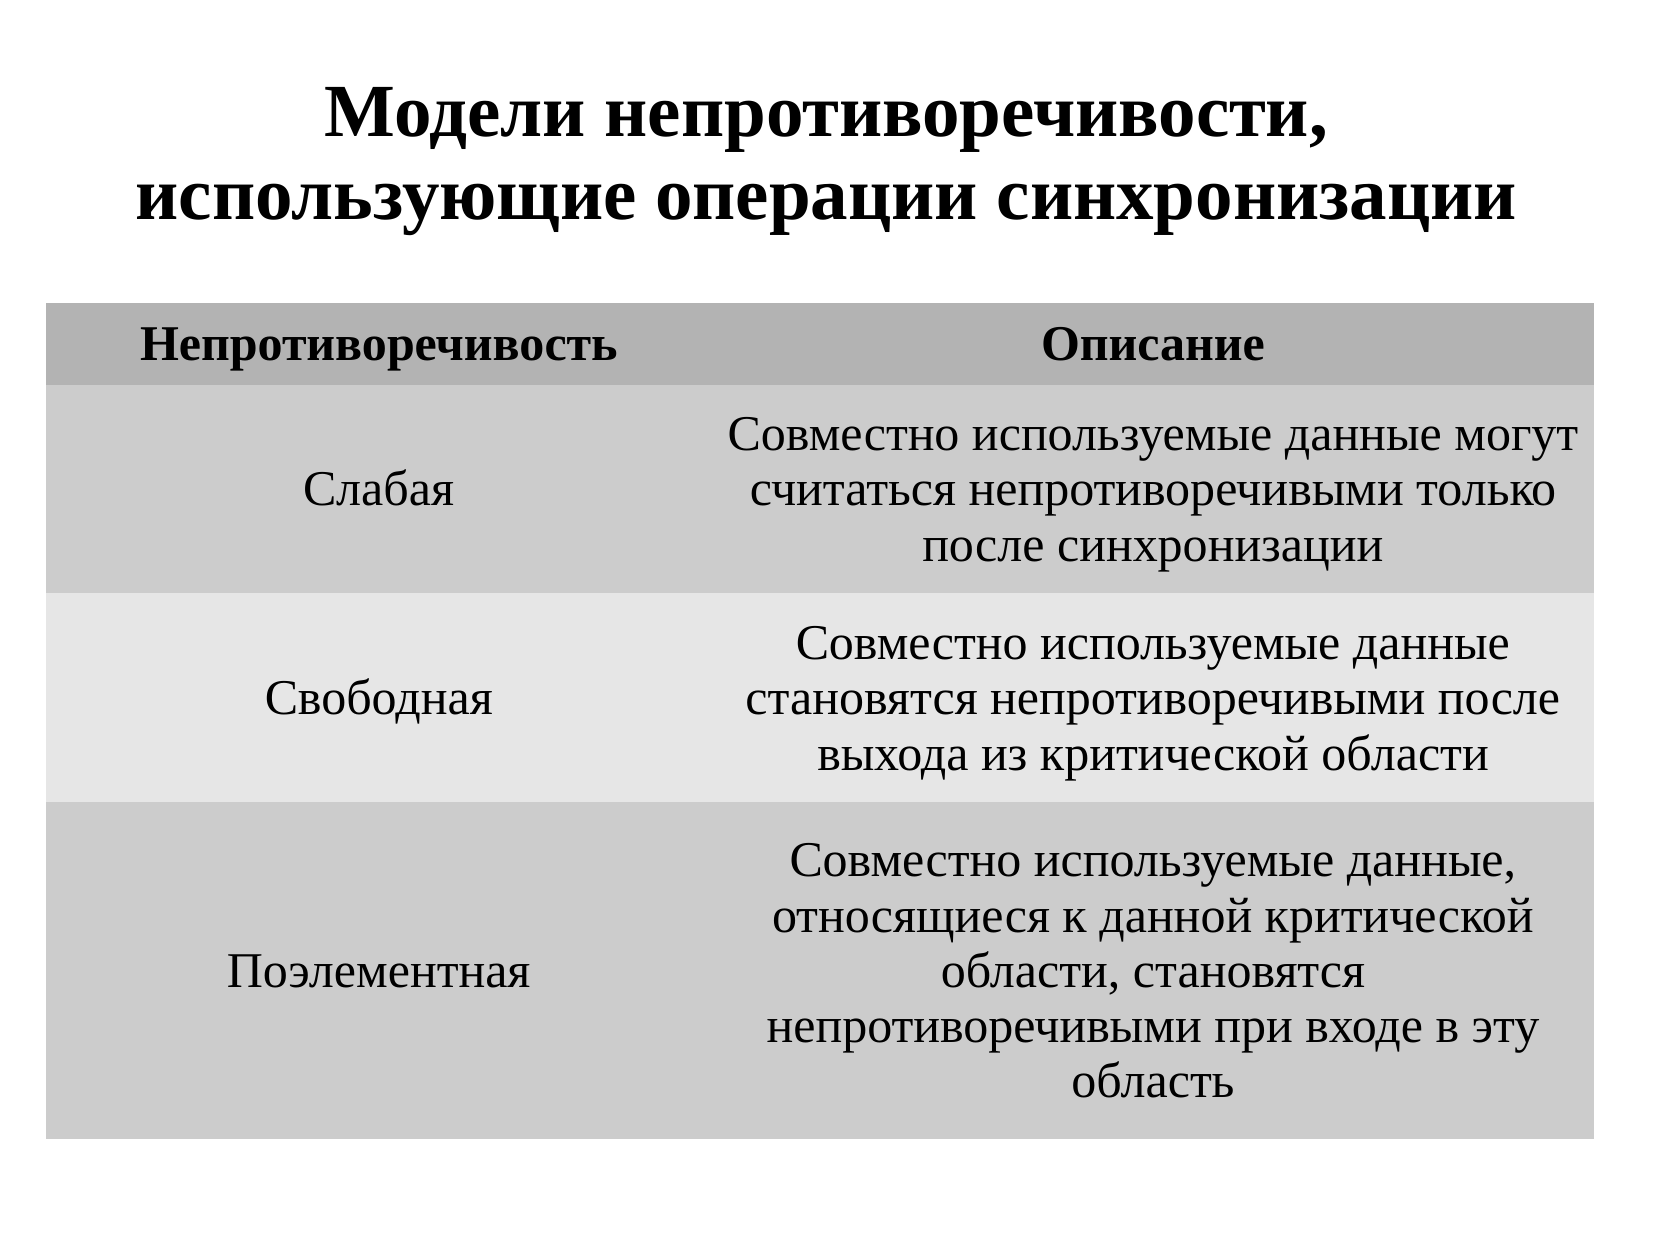

# Модели непротиворечивости, использующие операции синхронизации
| Непротиворечивость | Описание |
| --- | --- |
| Слабая | Совместно используемые данные могут считаться непротиворечивыми только после синхронизации |
| Свободная | Совместно используемые данные становятся непротиворечивыми после выхода из критической области |
| Поэлементная | Совместно используемые данные, относящиеся к данной критической области, становятся непротиворечивыми при входе в эту область |